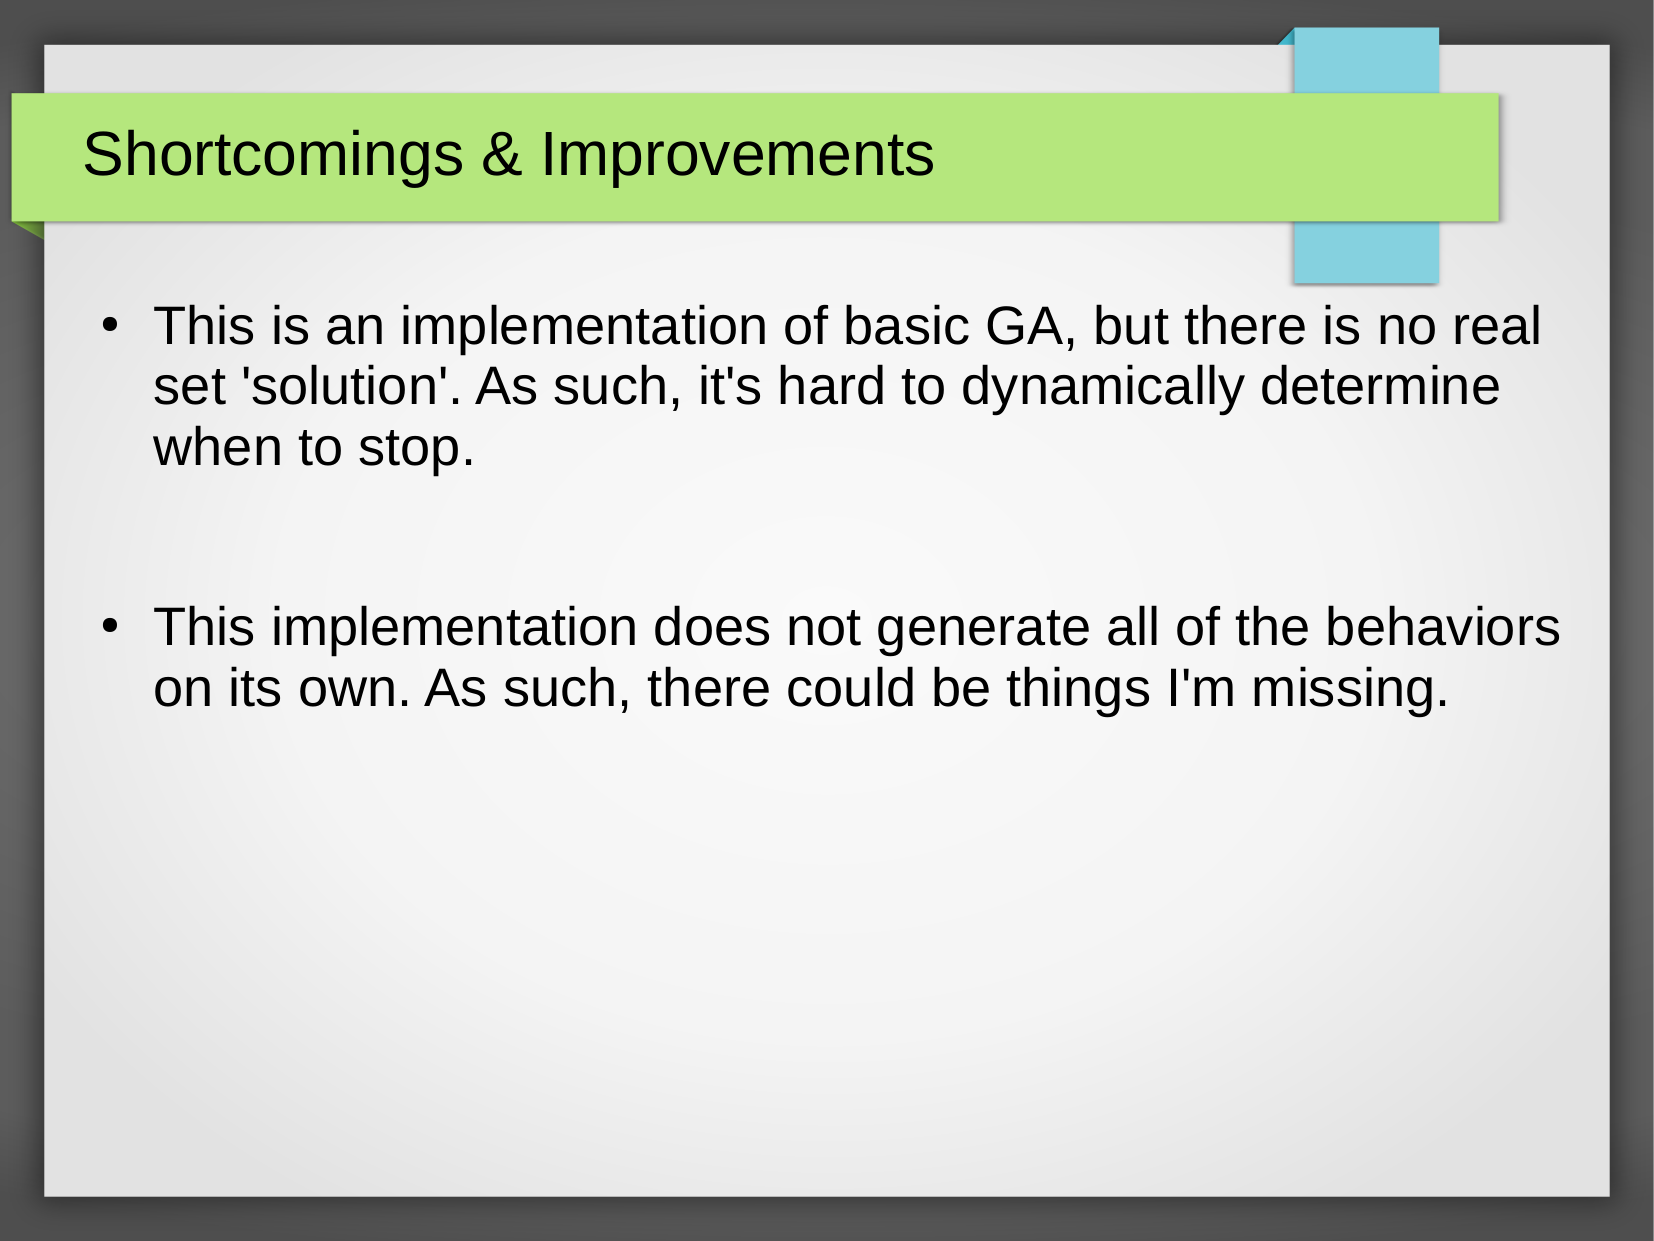

# Shortcomings & Improvements
This is an implementation of basic GA, but there is no real set 'solution'. As such, it's hard to dynamically determine when to stop.
This implementation does not generate all of the behaviors on its own. As such, there could be things I'm missing.